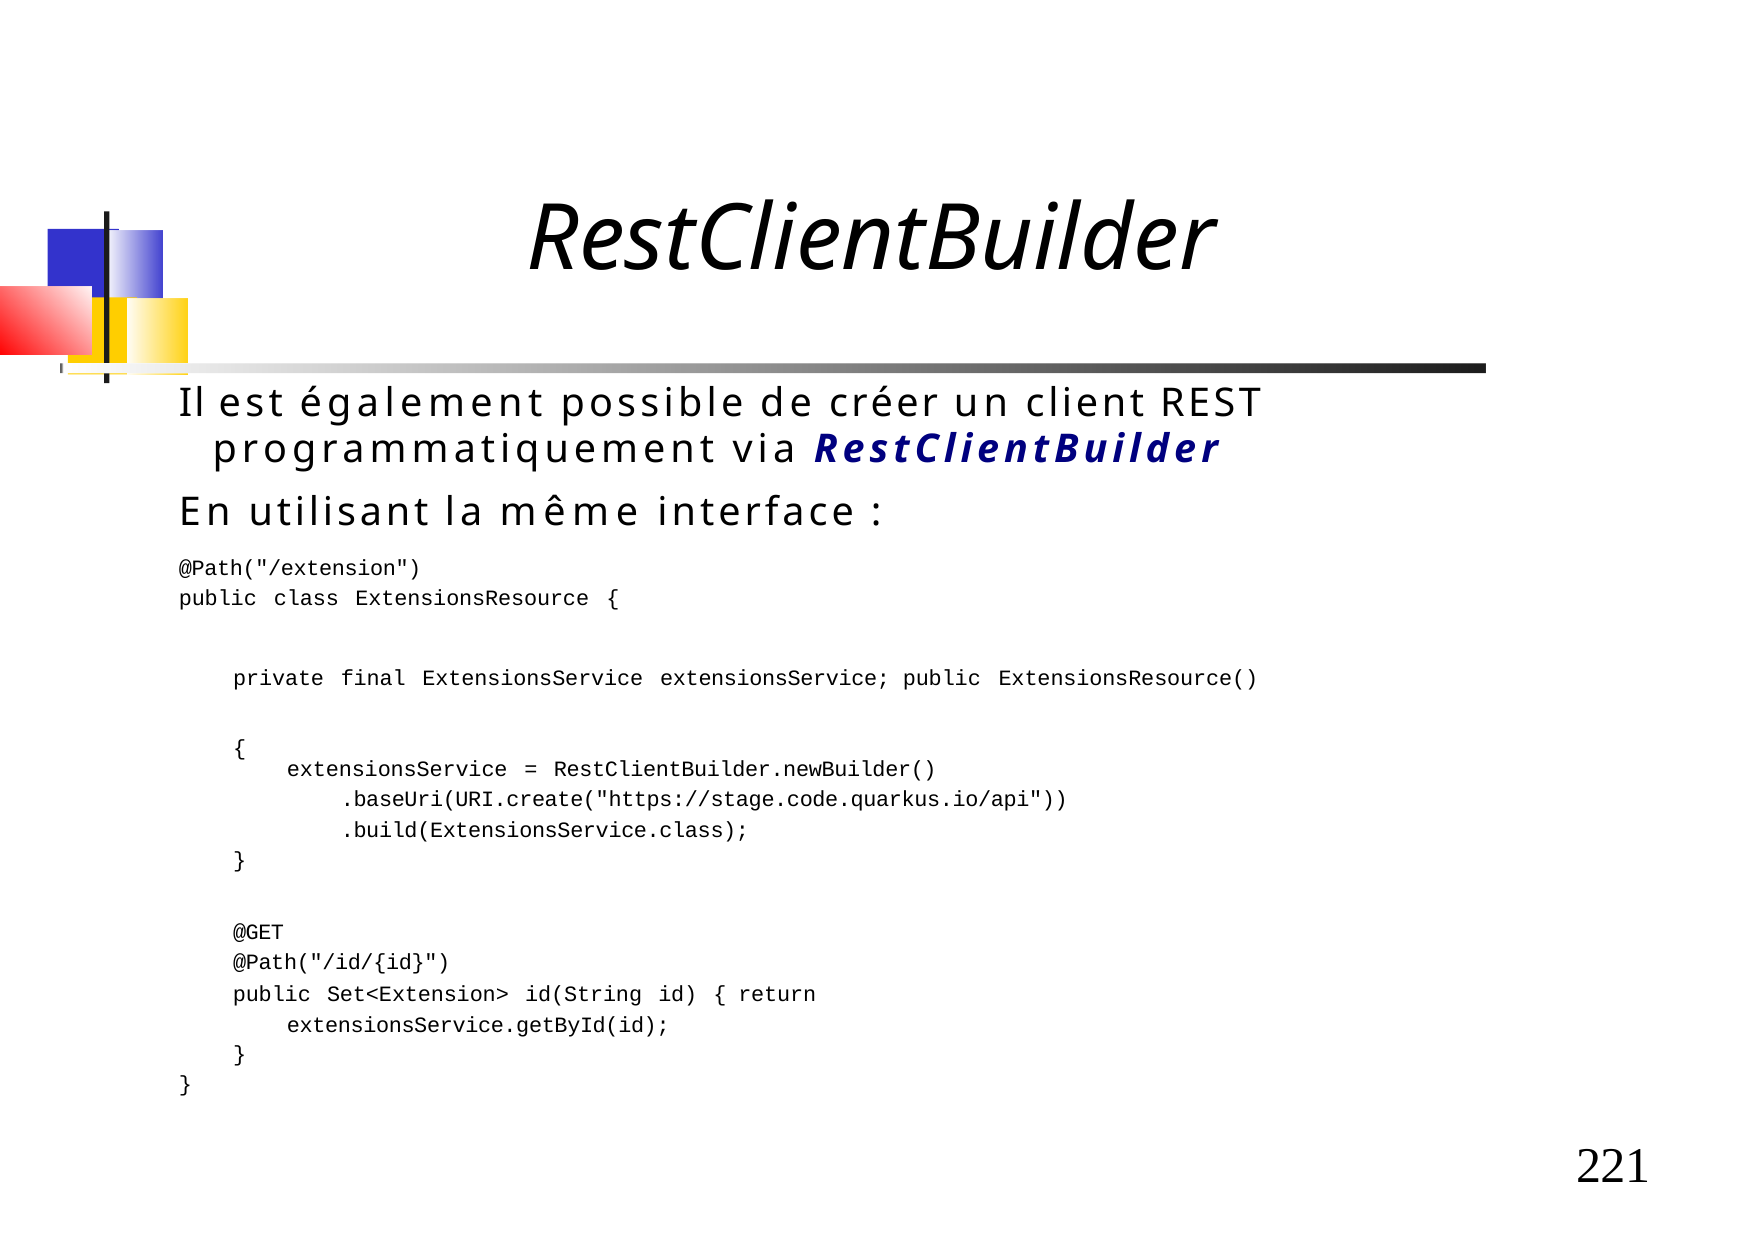

# RestClientBuilder
Il est également possible de créer un client REST programmatiquement via RestClientBuilder
En utilisant la même interface :
@Path("/extension")
public class ExtensionsResource {
private final ExtensionsService extensionsService; public ExtensionsResource() {
extensionsService = RestClientBuilder.newBuilder()
.baseUri(URI.create("https://stage.code.quarkus.io/api"))
.build(ExtensionsService.class);
}
@GET
@Path("/id/{id}")
public Set<Extension> id(String id) { return extensionsService.getById(id);
}
}
221